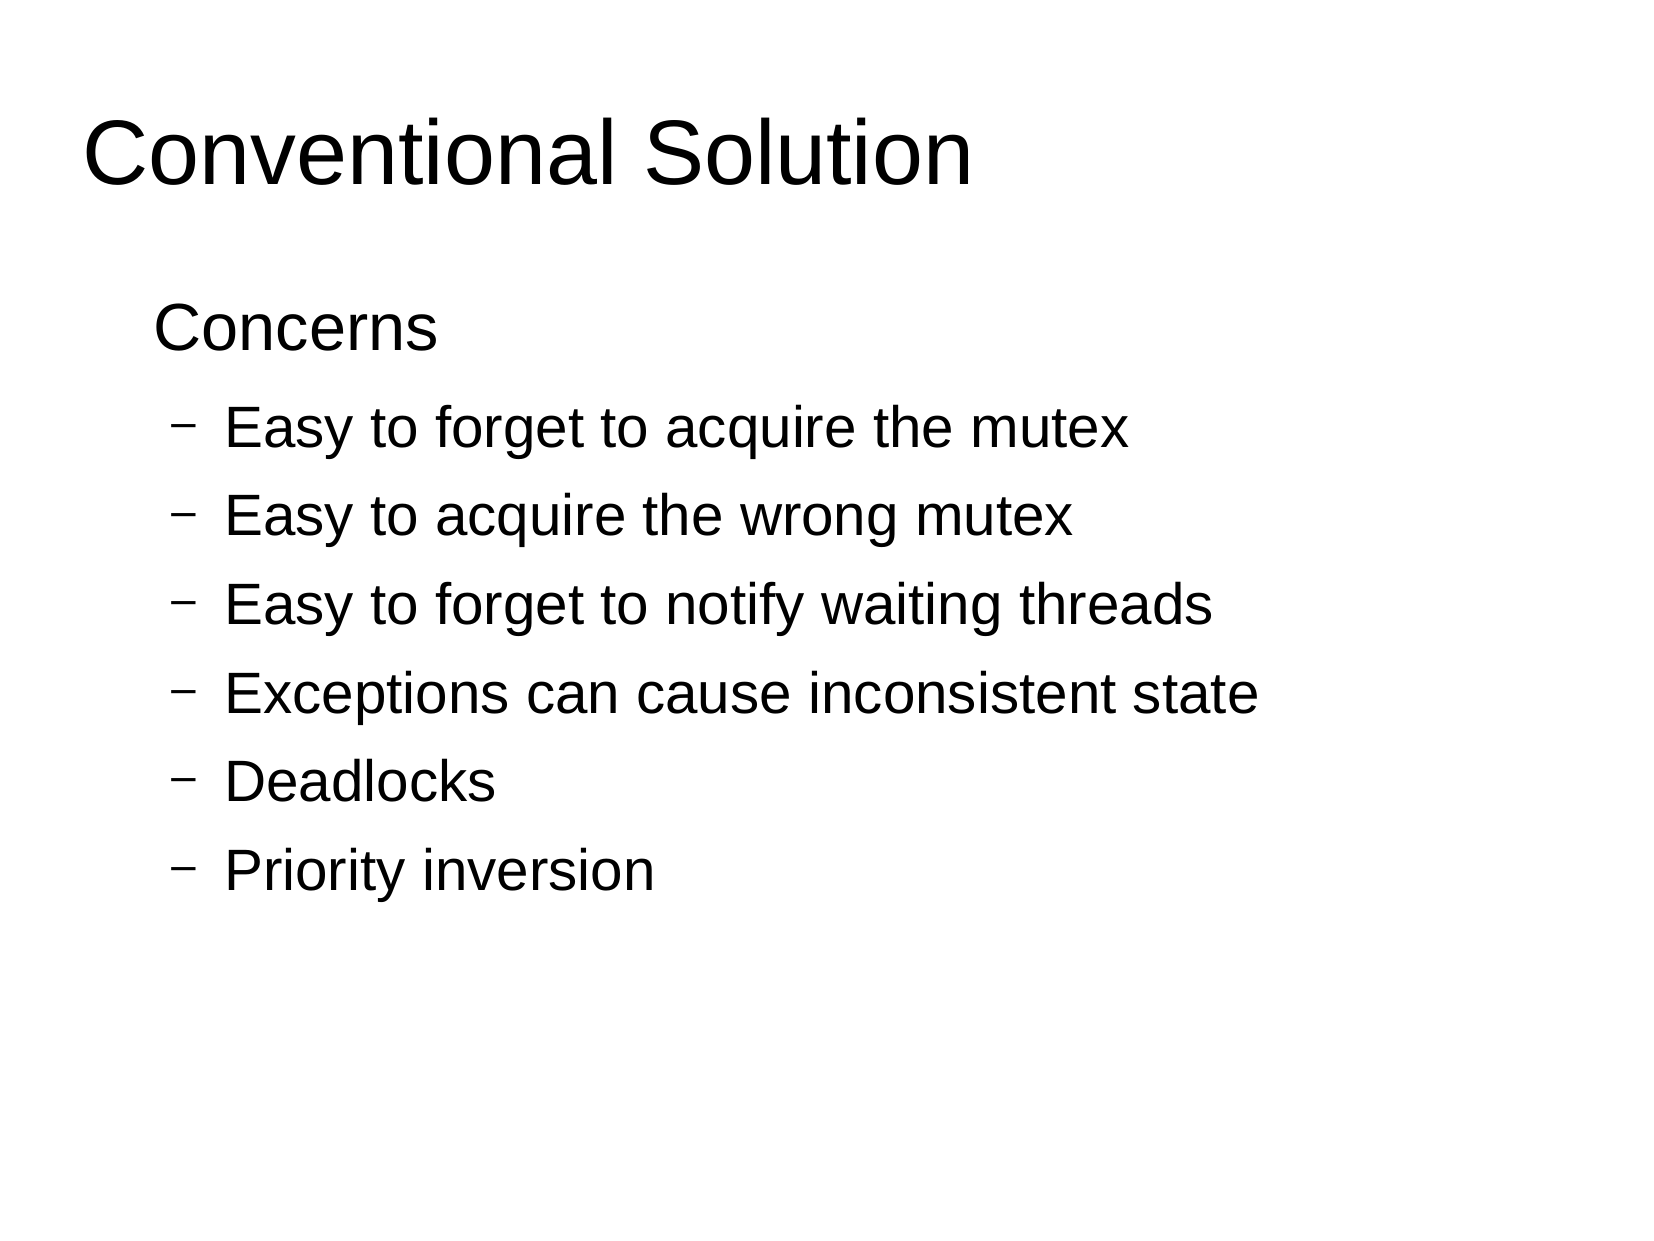

# Conventional Solution
Concerns
Easy to forget to acquire the mutex
Easy to acquire the wrong mutex
Easy to forget to notify waiting threads
Exceptions can cause inconsistent state
Deadlocks
Priority inversion